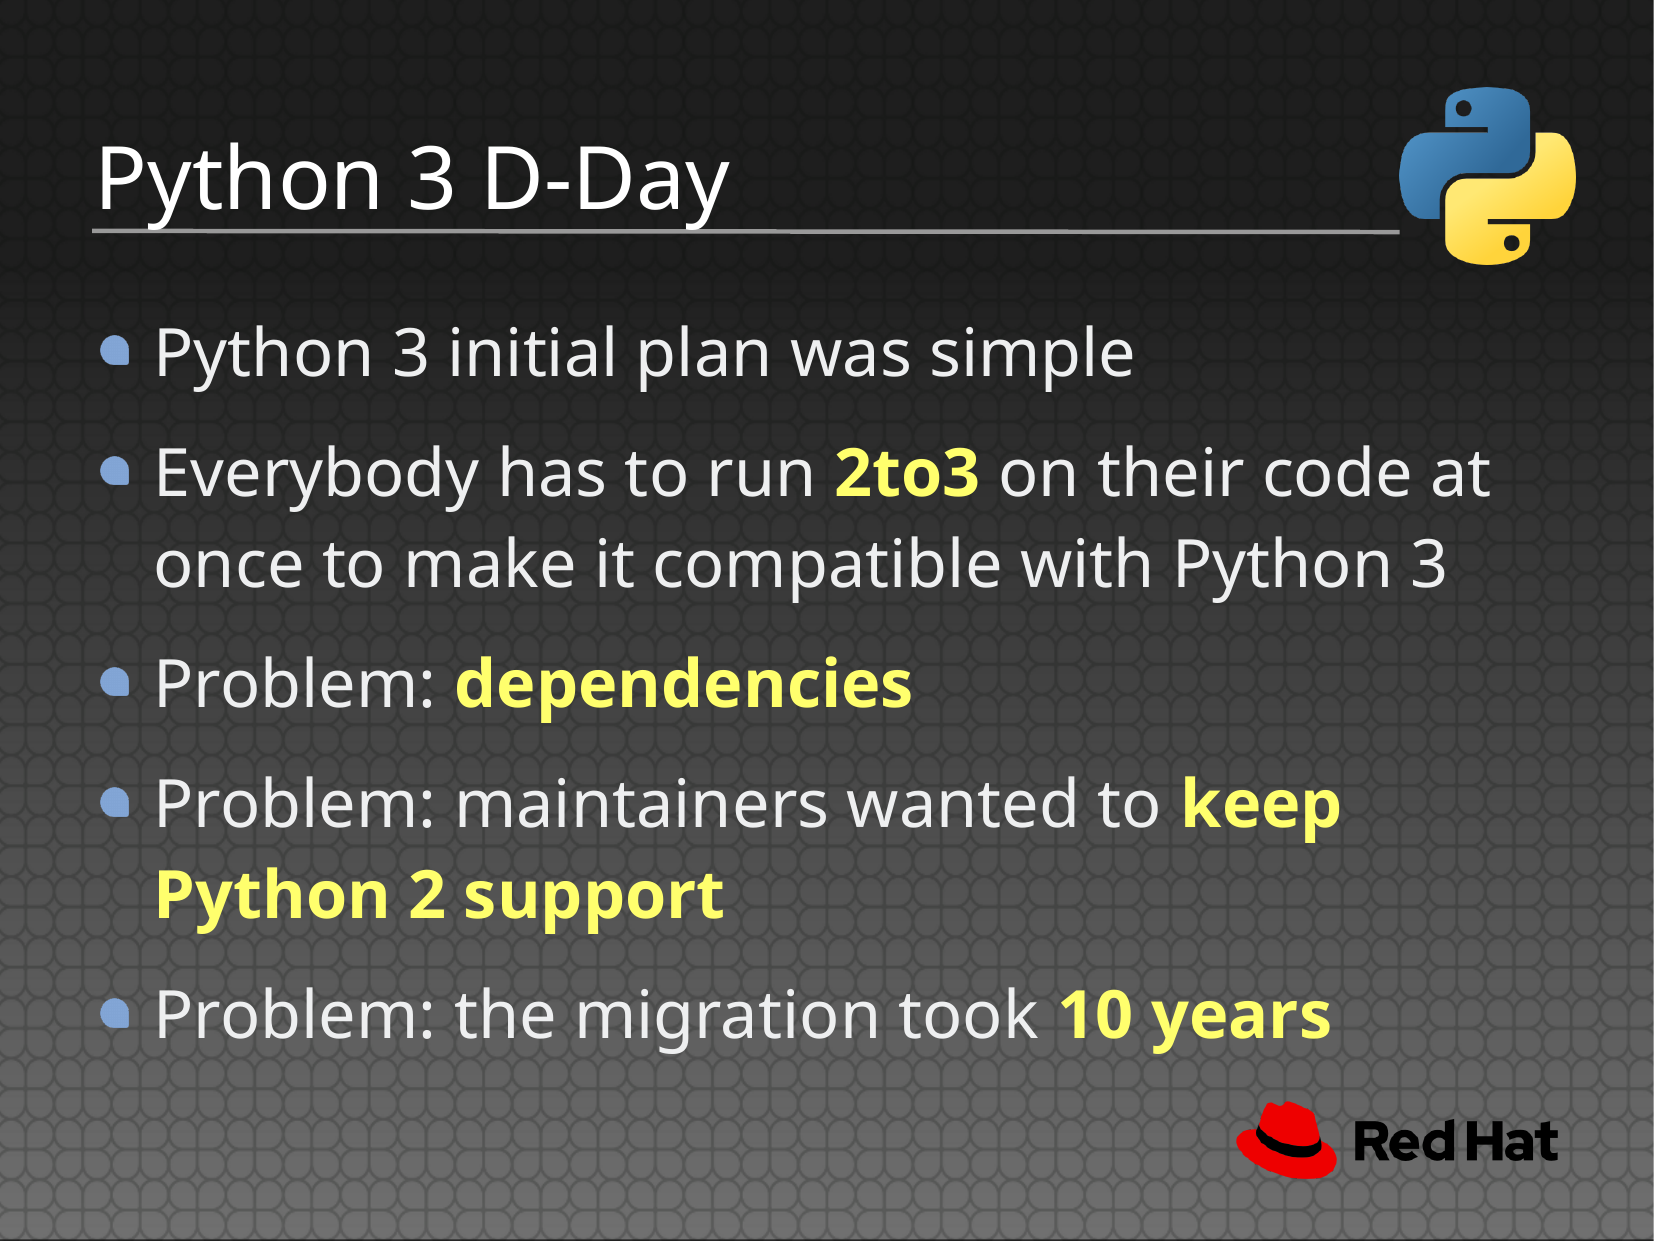

Python 3 D-Day
# Python 3 initial plan was simple
Everybody has to run 2to3 on their code at once to make it compatible with Python 3
Problem: dependencies
Problem: maintainers wanted to keep Python 2 support
Problem: the migration took 10 years